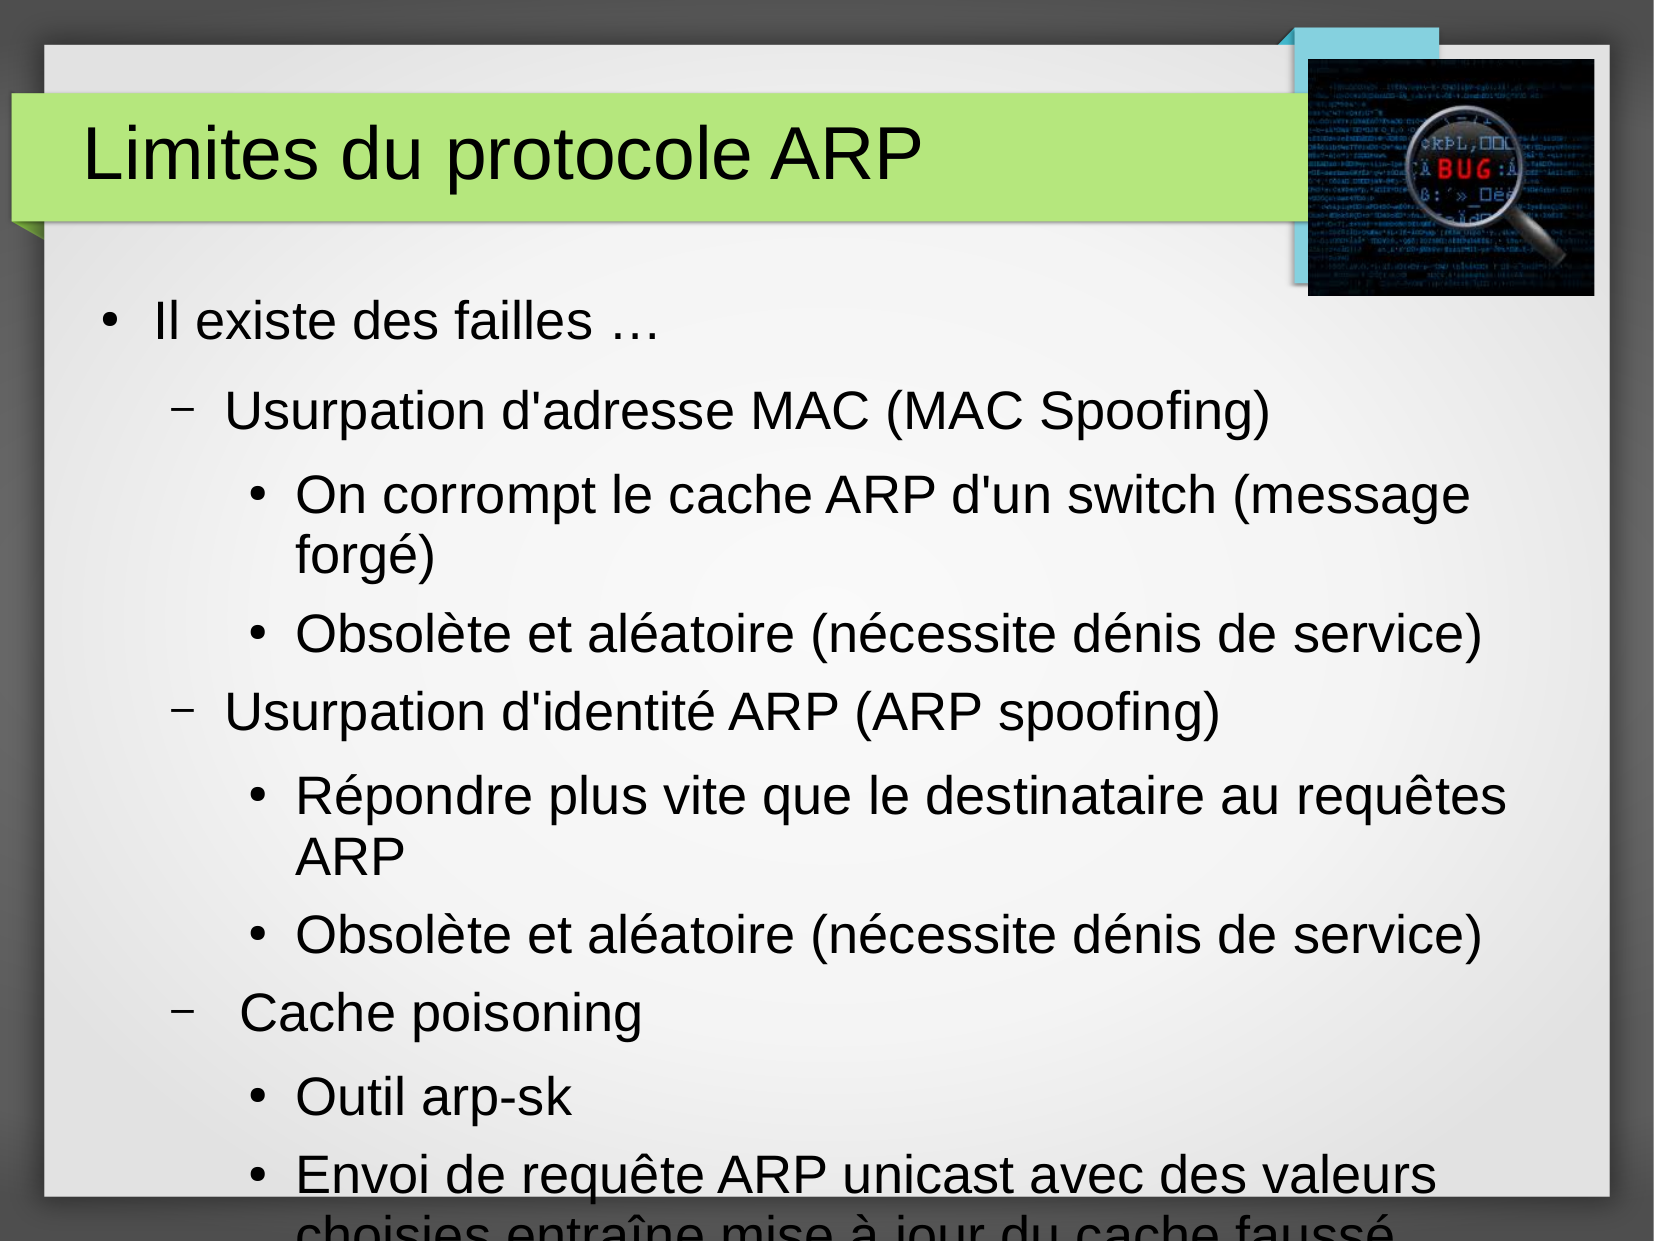

# Limites du protocole ARP
Il existe des failles …
Usurpation d'adresse MAC (MAC Spoofing)
On corrompt le cache ARP d'un switch (message forgé)
Obsolète et aléatoire (nécessite dénis de service)
Usurpation d'identité ARP (ARP spoofing)
Répondre plus vite que le destinataire au requêtes ARP
Obsolète et aléatoire (nécessite dénis de service)
 Cache poisoning
Outil arp-sk
Envoi de requête ARP unicast avec des valeurs choisies entraîne mise à jour du cache faussé
Effectuer des mises à jours régulières
Utilisation :
Écoute / Interception / Man in the middle / Dénis de service